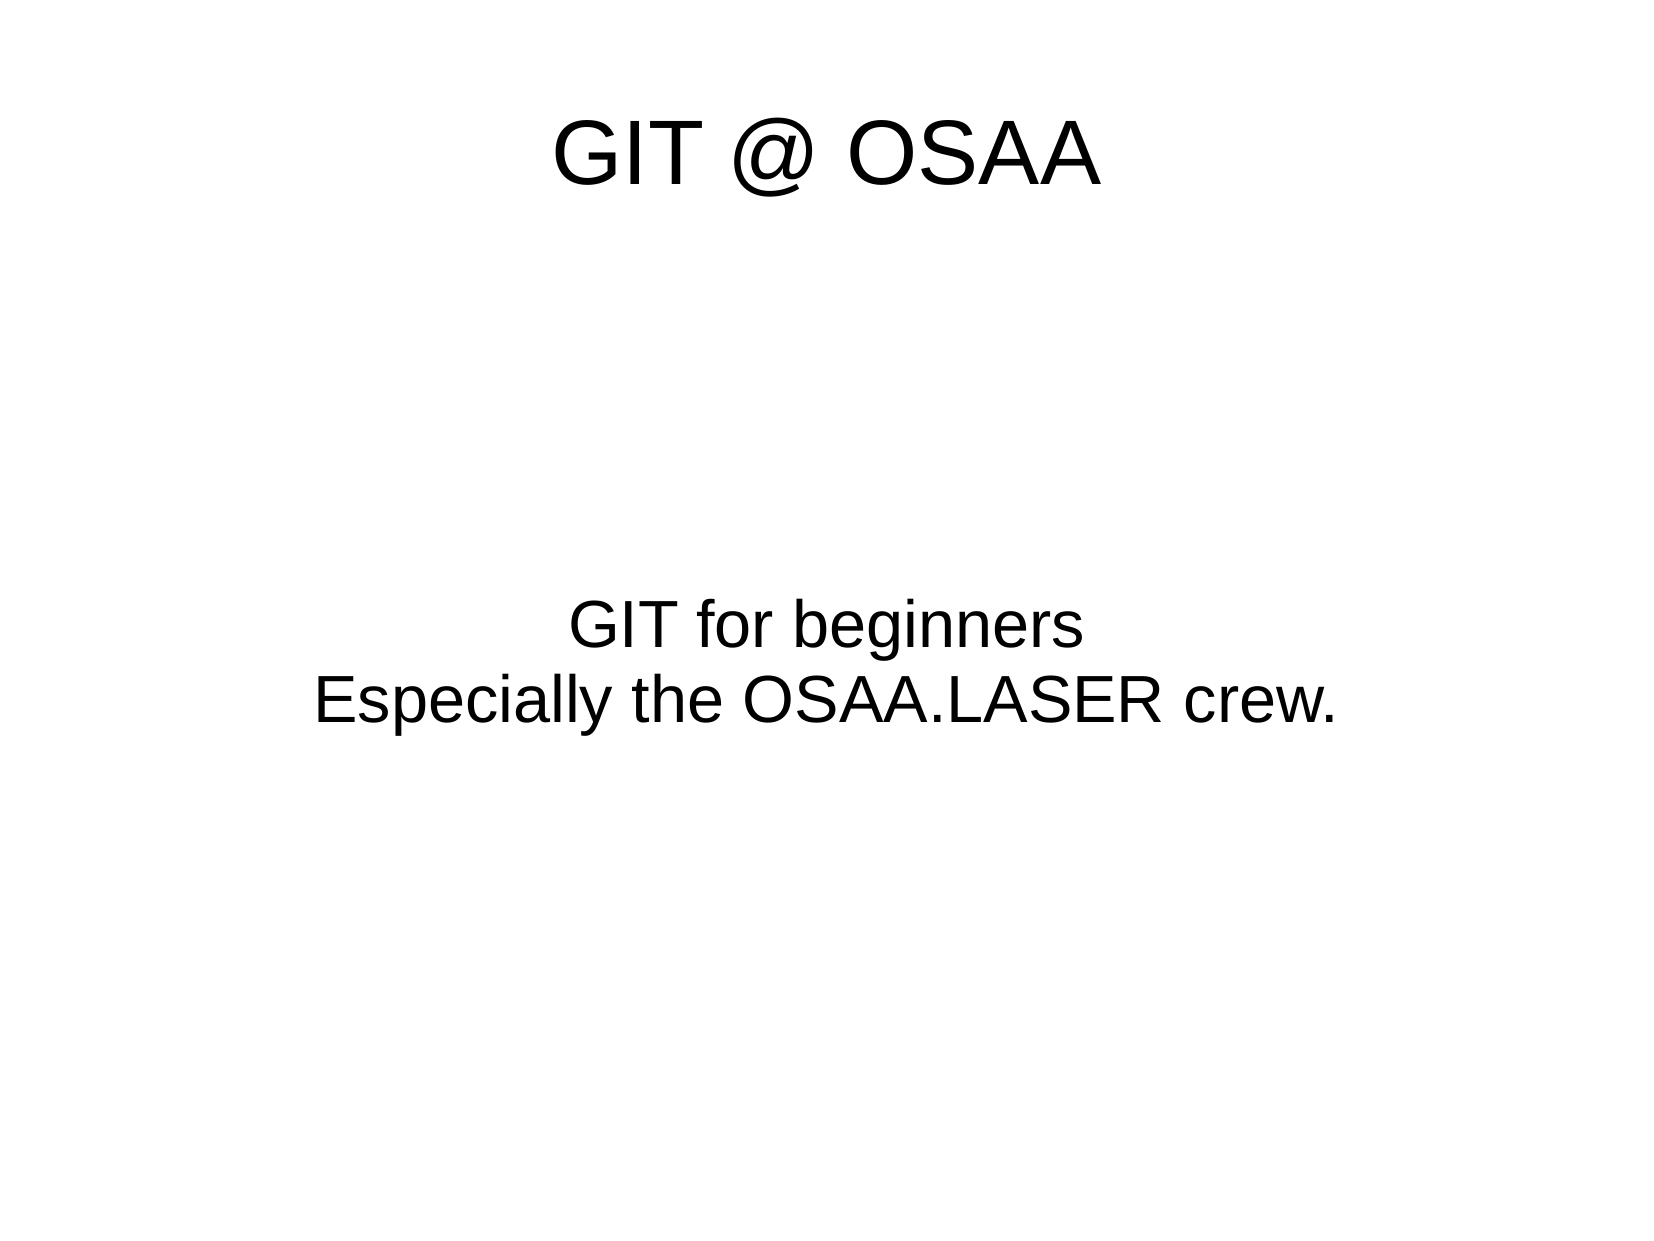

# GIT @ OSAA
GIT for beginners
Especially the OSAA.LASER crew.